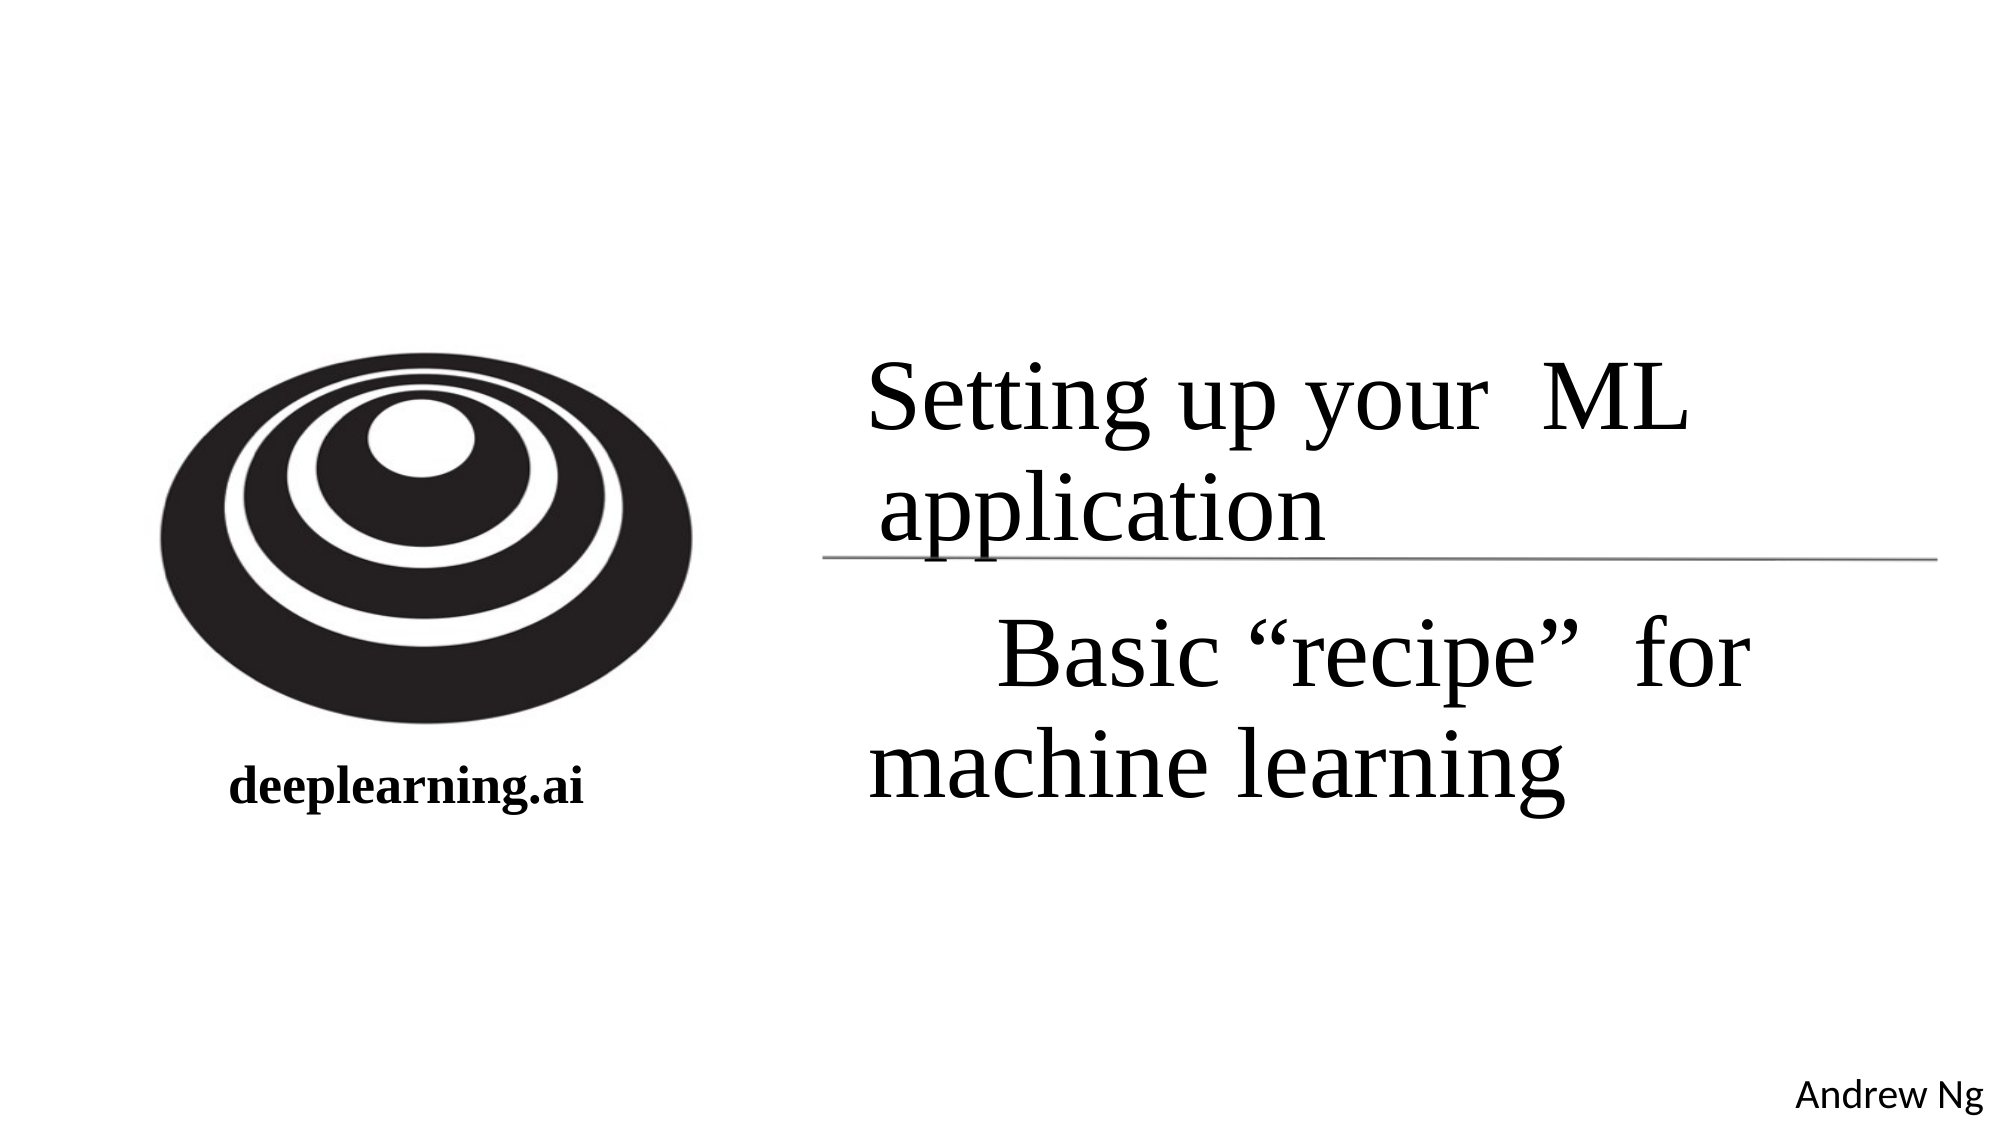

# Setting up your ML application
Basic “recipe” for machine learning
deeplearning.ai